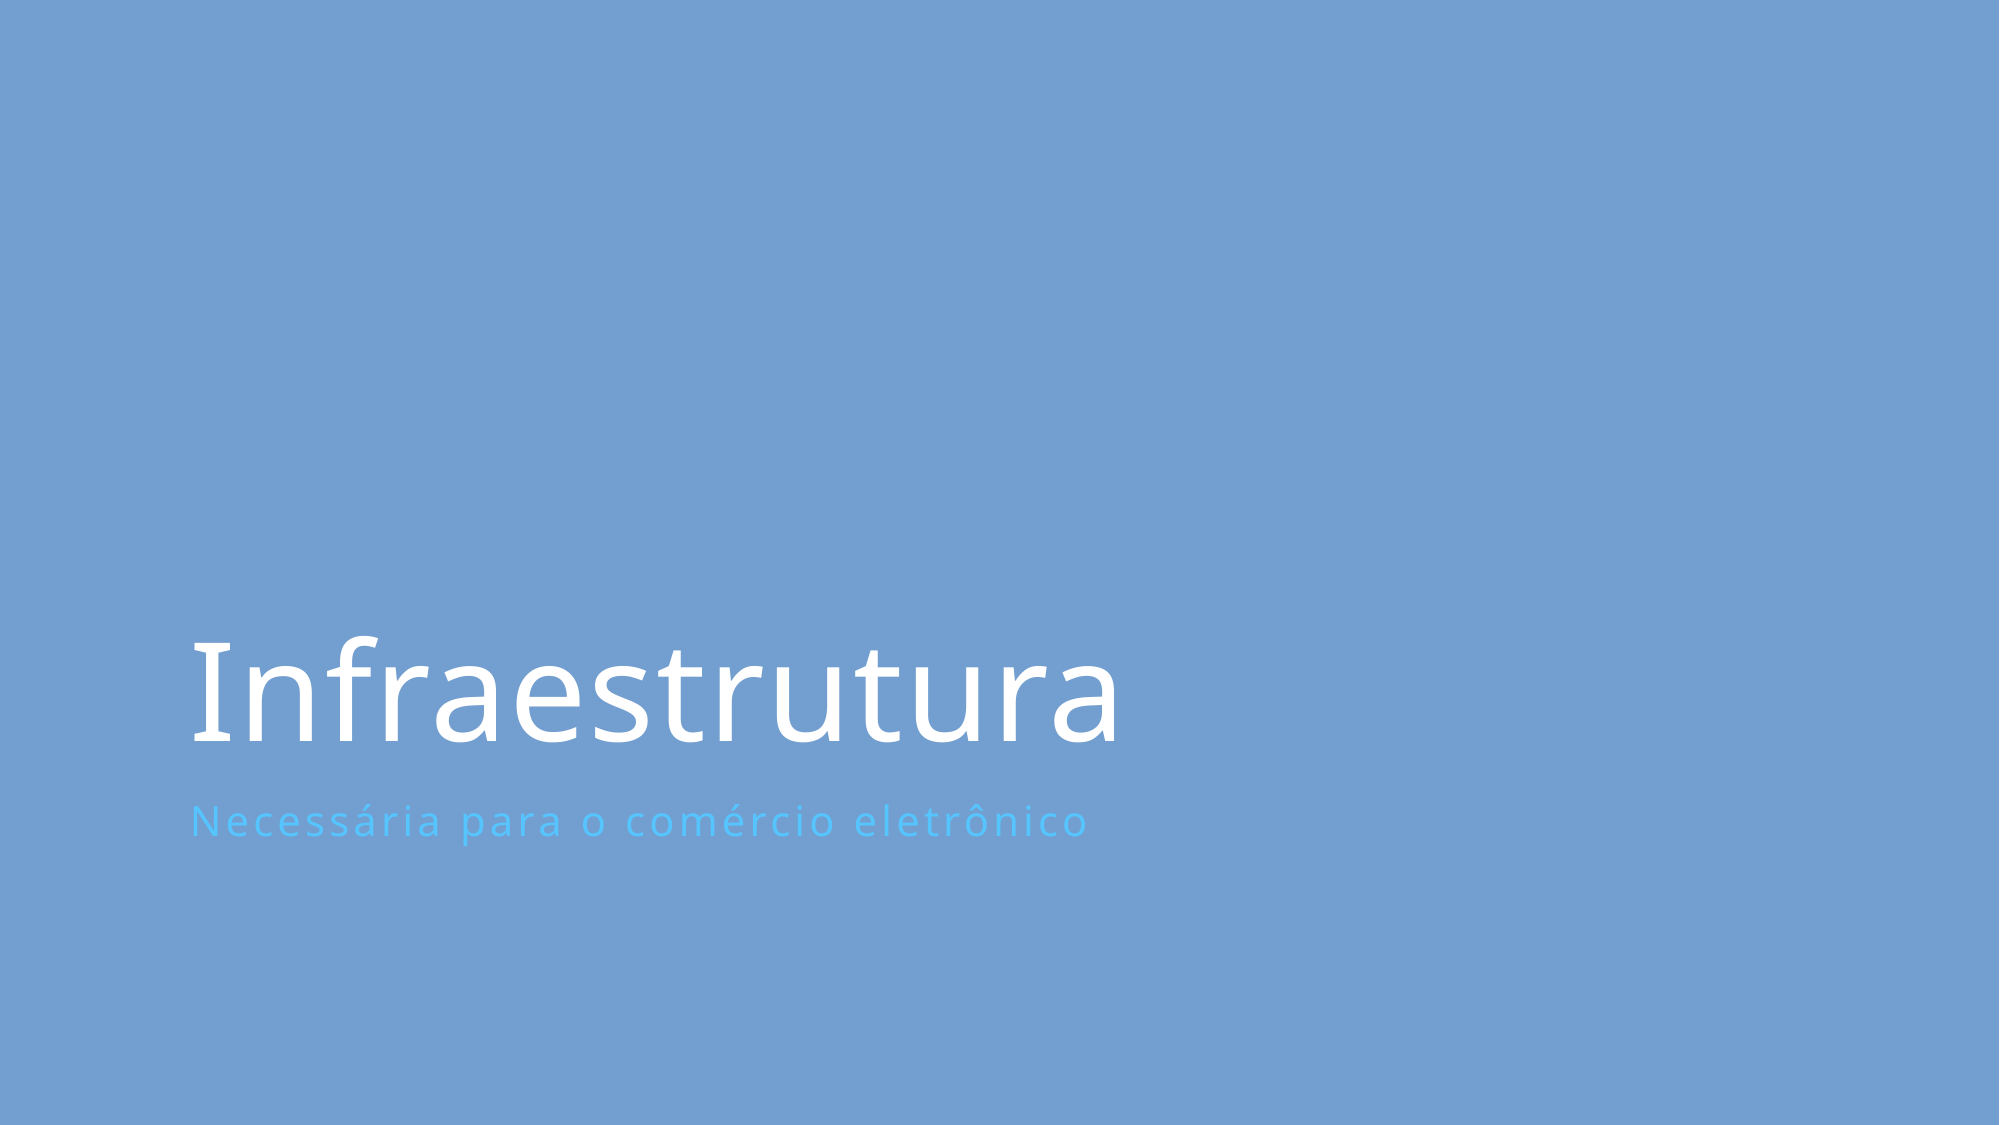

# Infraestrutura
Necessária para o comércio eletrônico